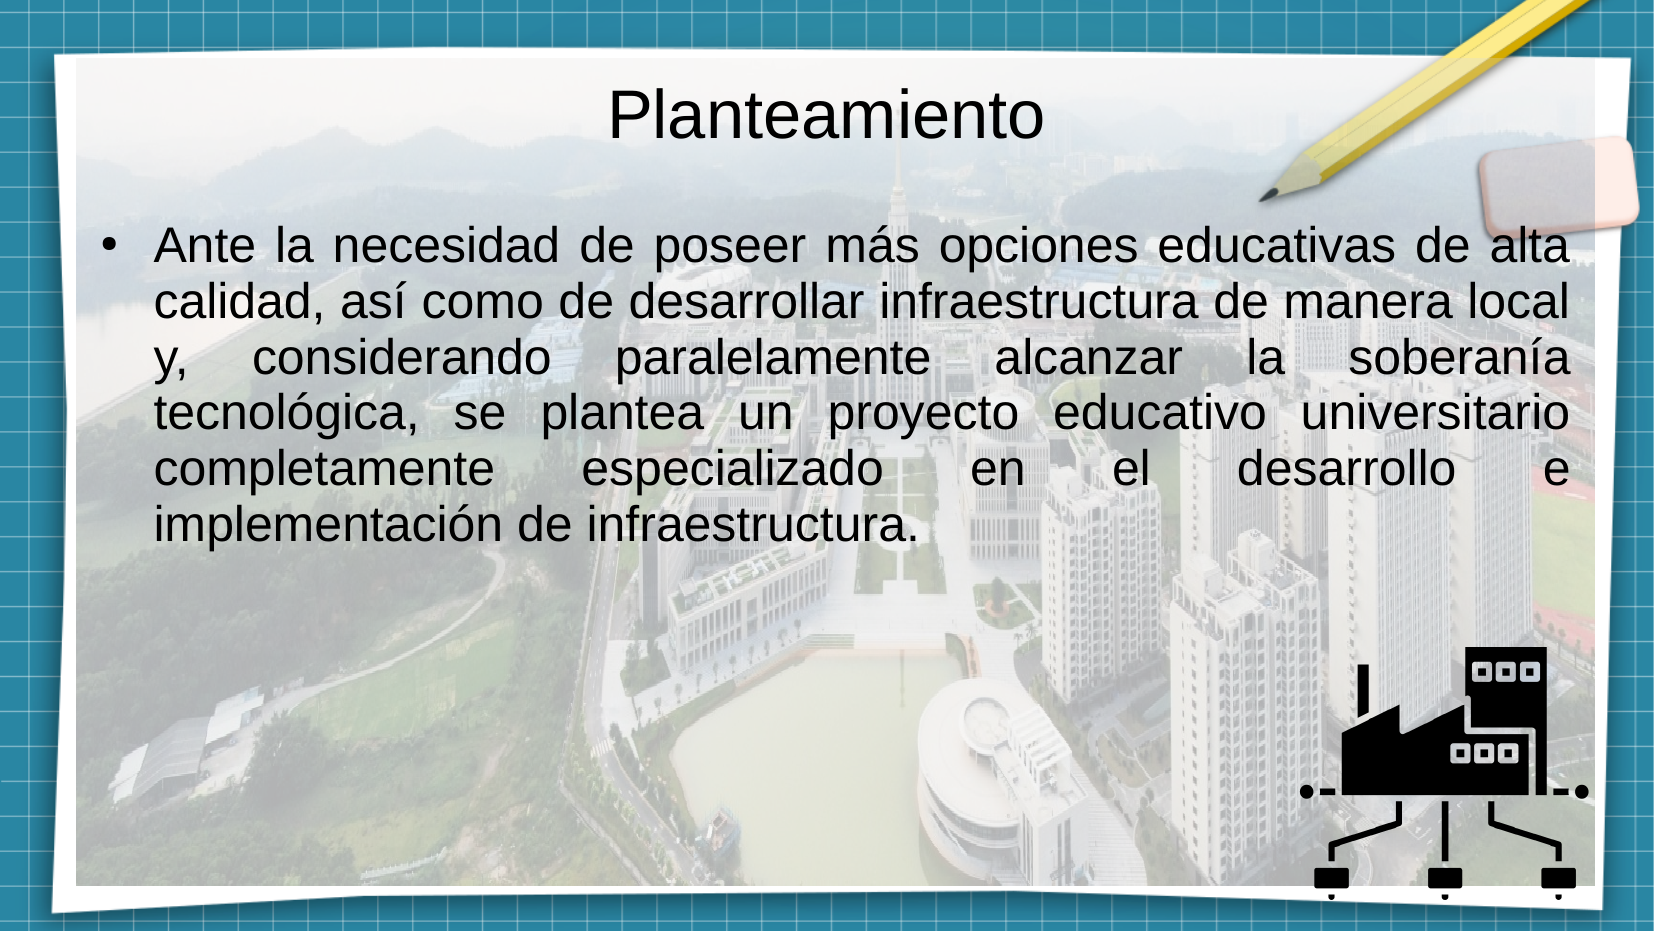

# Planteamiento
Ante la necesidad de poseer más opciones educativas de alta calidad, así como de desarrollar infraestructura de manera local y, considerando paralelamente alcanzar la soberanía tecnológica, se plantea un proyecto educativo universitario completamente especializado en el desarrollo e implementación de infraestructura.